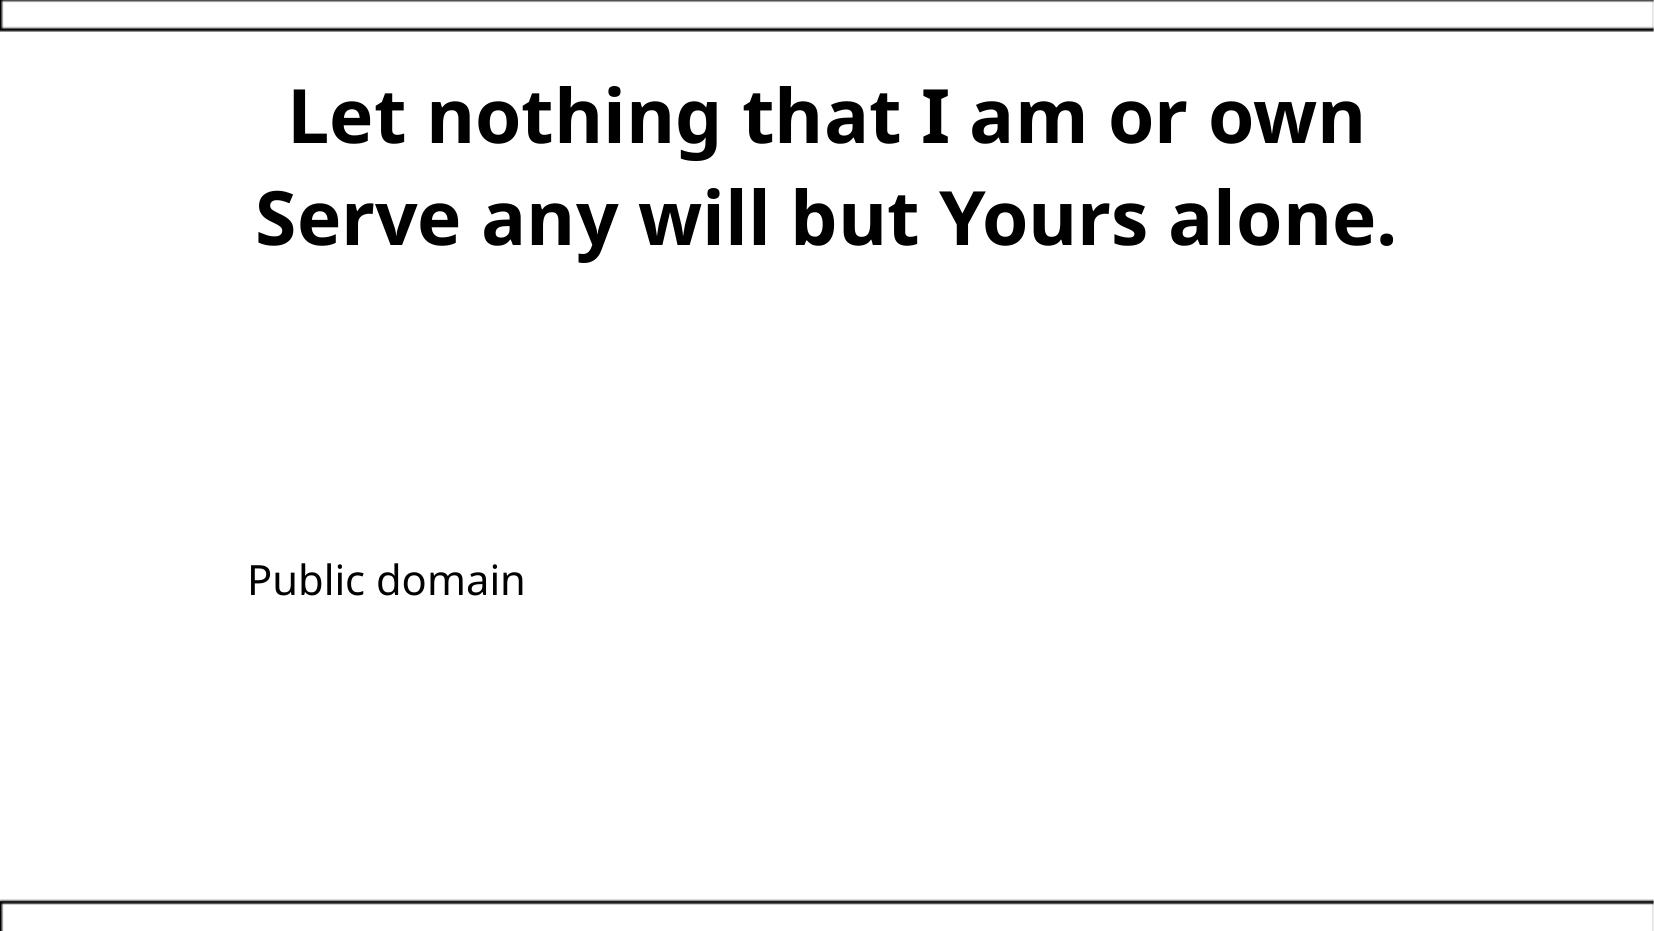

Let nothing that I am or own
Serve any will but Yours alone.
 Public domain